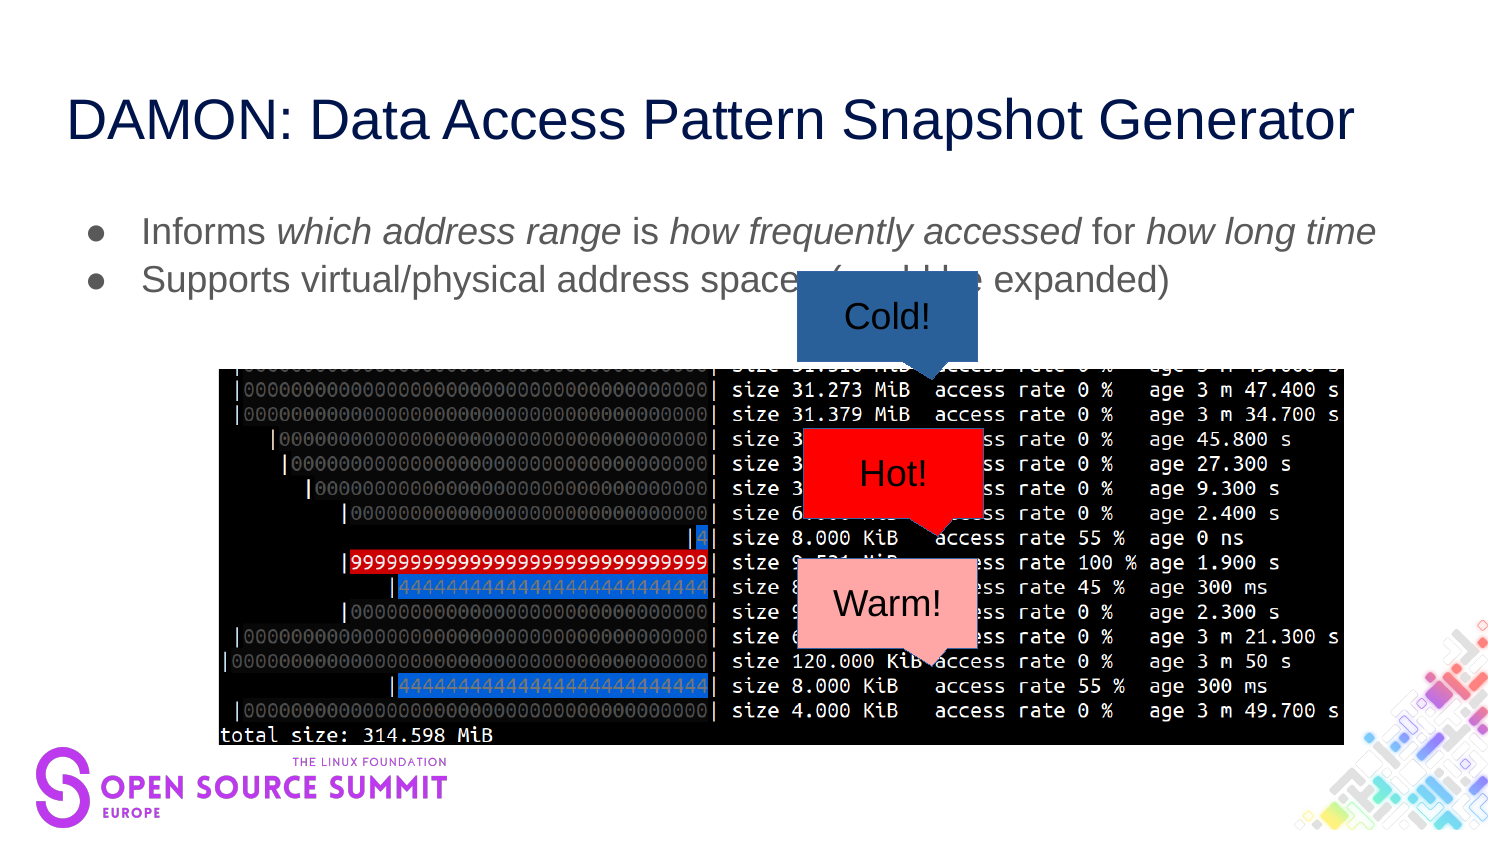

# DAMON: Data Access Pattern Snapshot Generator
Informs which address range is how frequently accessed for how long time
Supports virtual/physical address spaces (could be expanded)
Cold!
Hot!
Warm!